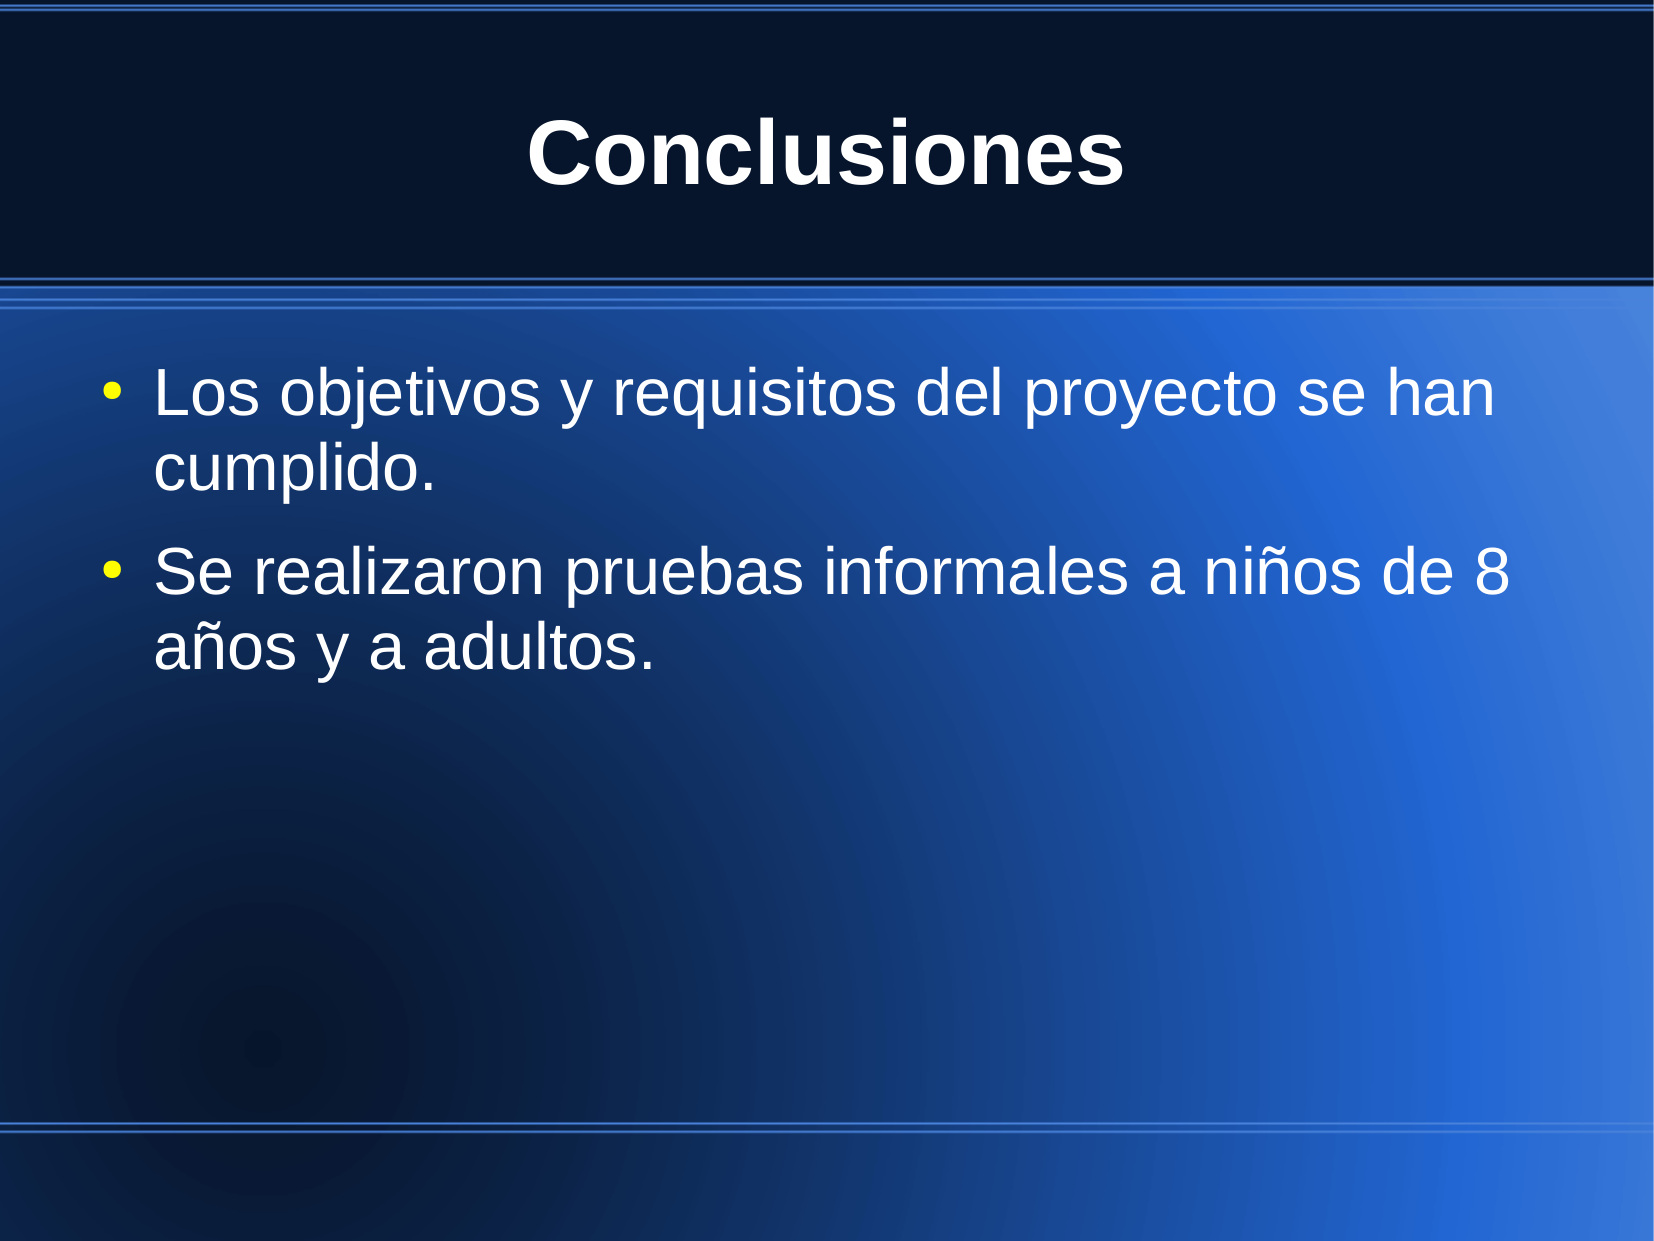

# Conclusiones
Los objetivos y requisitos del proyecto se han cumplido.
Se realizaron pruebas informales a niños de 8 años y a adultos.